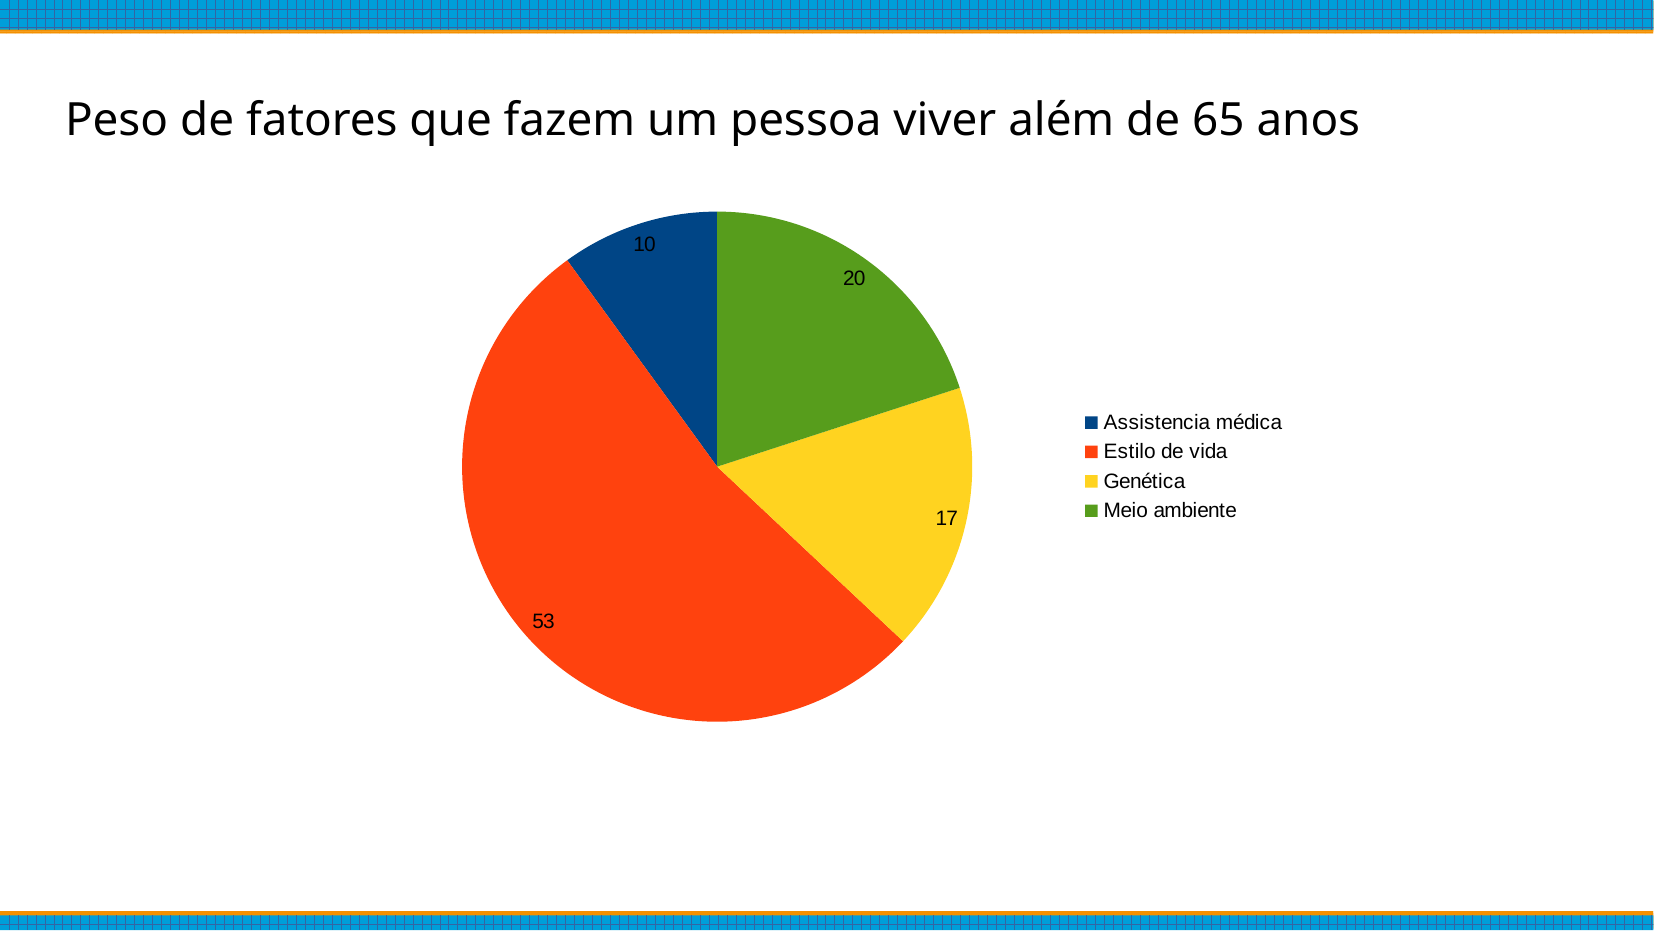

Peso de fatores que fazem um pessoa viver além de 65 anos
#
### Chart
| Category | Coluna 1 | Coluna 2 | Coluna 3 |
|---|---|---|---|
| Assistencia médica | 10.0 | None | None |
| Estilo de vida | 53.0 | None | None |
| Genética | 17.0 | None | None |
| Meio ambiente | 20.0 | None | None |